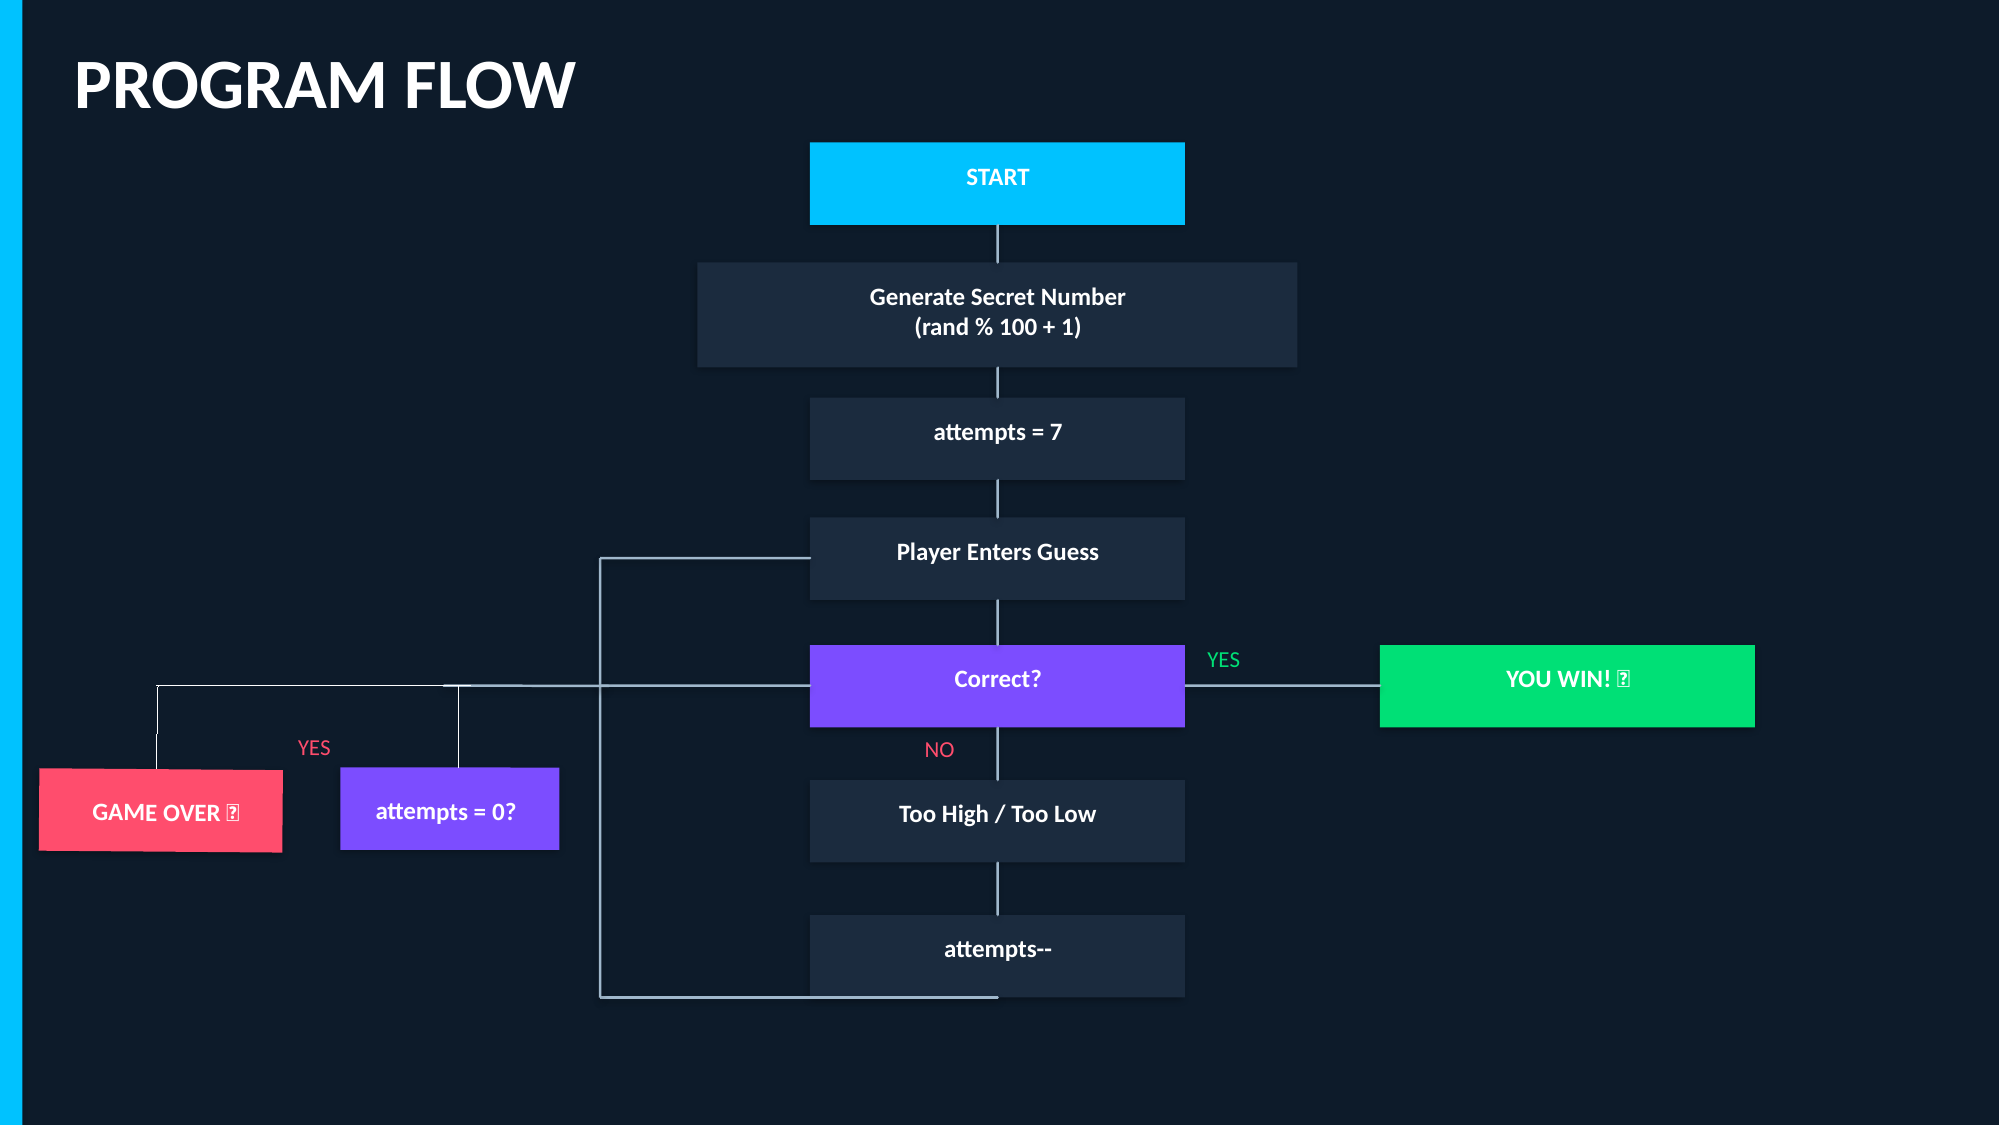

PROGRAM FLOW
START
Generate Secret Number
(rand % 100 + 1)
attempts = 7
Player Enters Guess
YES
Correct?
YOU WIN! 🎉
YES
NO
attempts = 0?
GAME OVER ❌
Too High / Too Low
attempts--